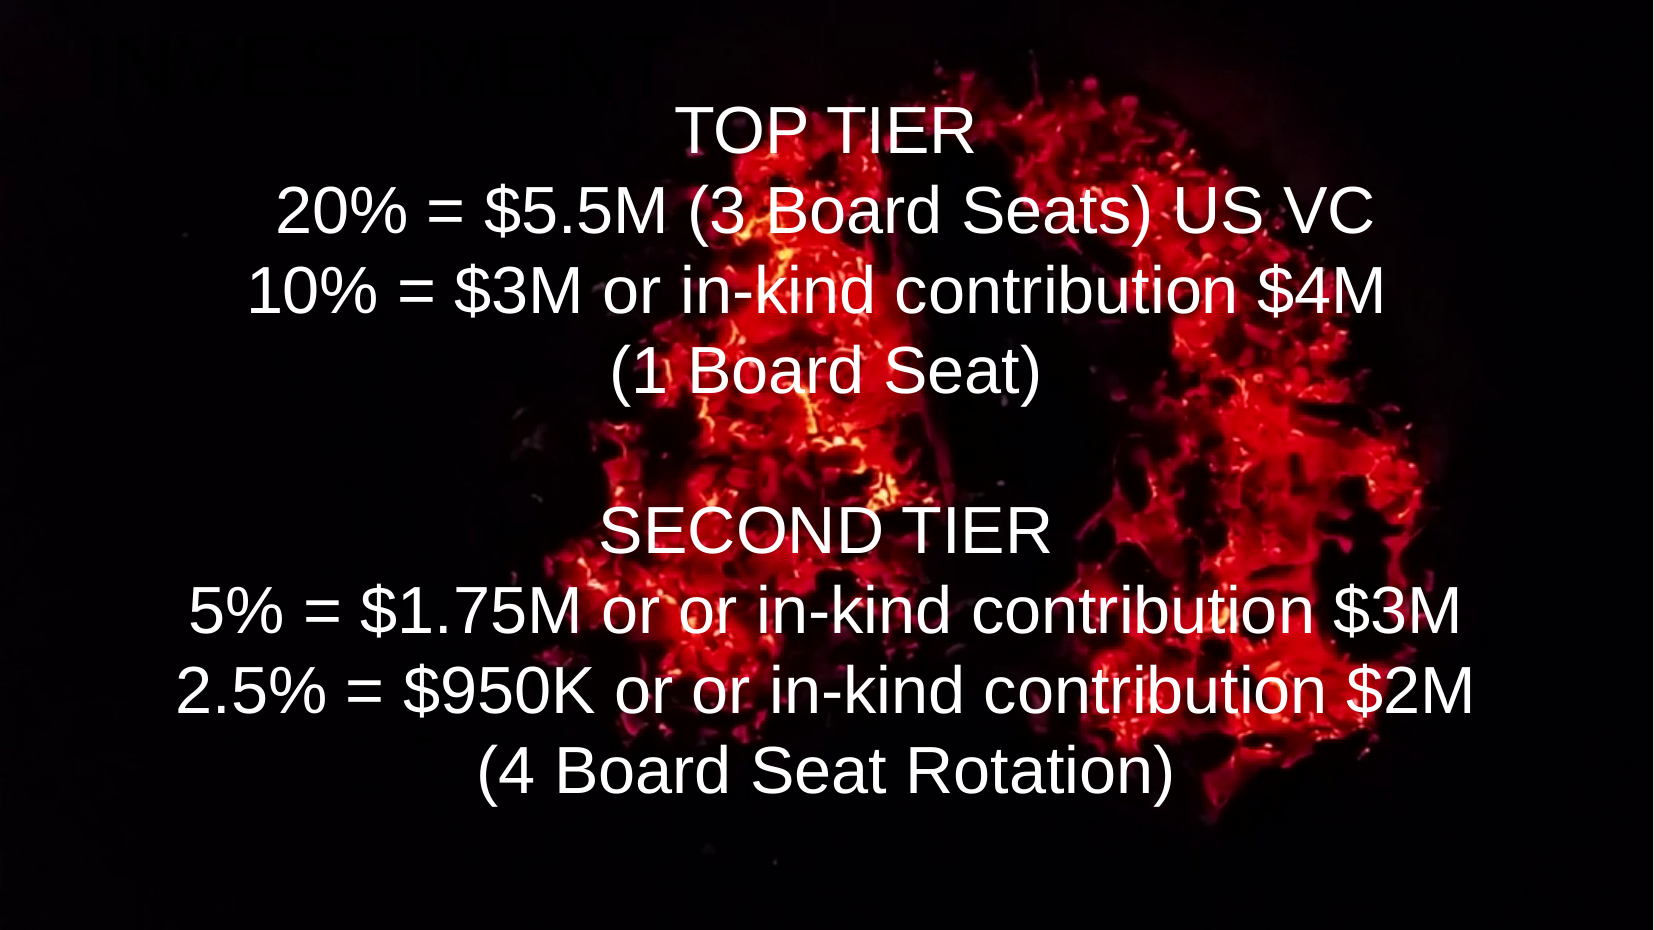

INVESTMENT
TOP TIER
20% = $5.5M (3 Board Seats) US VC
10% = $3M or in-kind contribution $4M
(1 Board Seat)
SECOND TIER
5% = $1.75M or or in-kind contribution $3M
2.5% = $950K or or in-kind contribution $2M
(4 Board Seat Rotation)